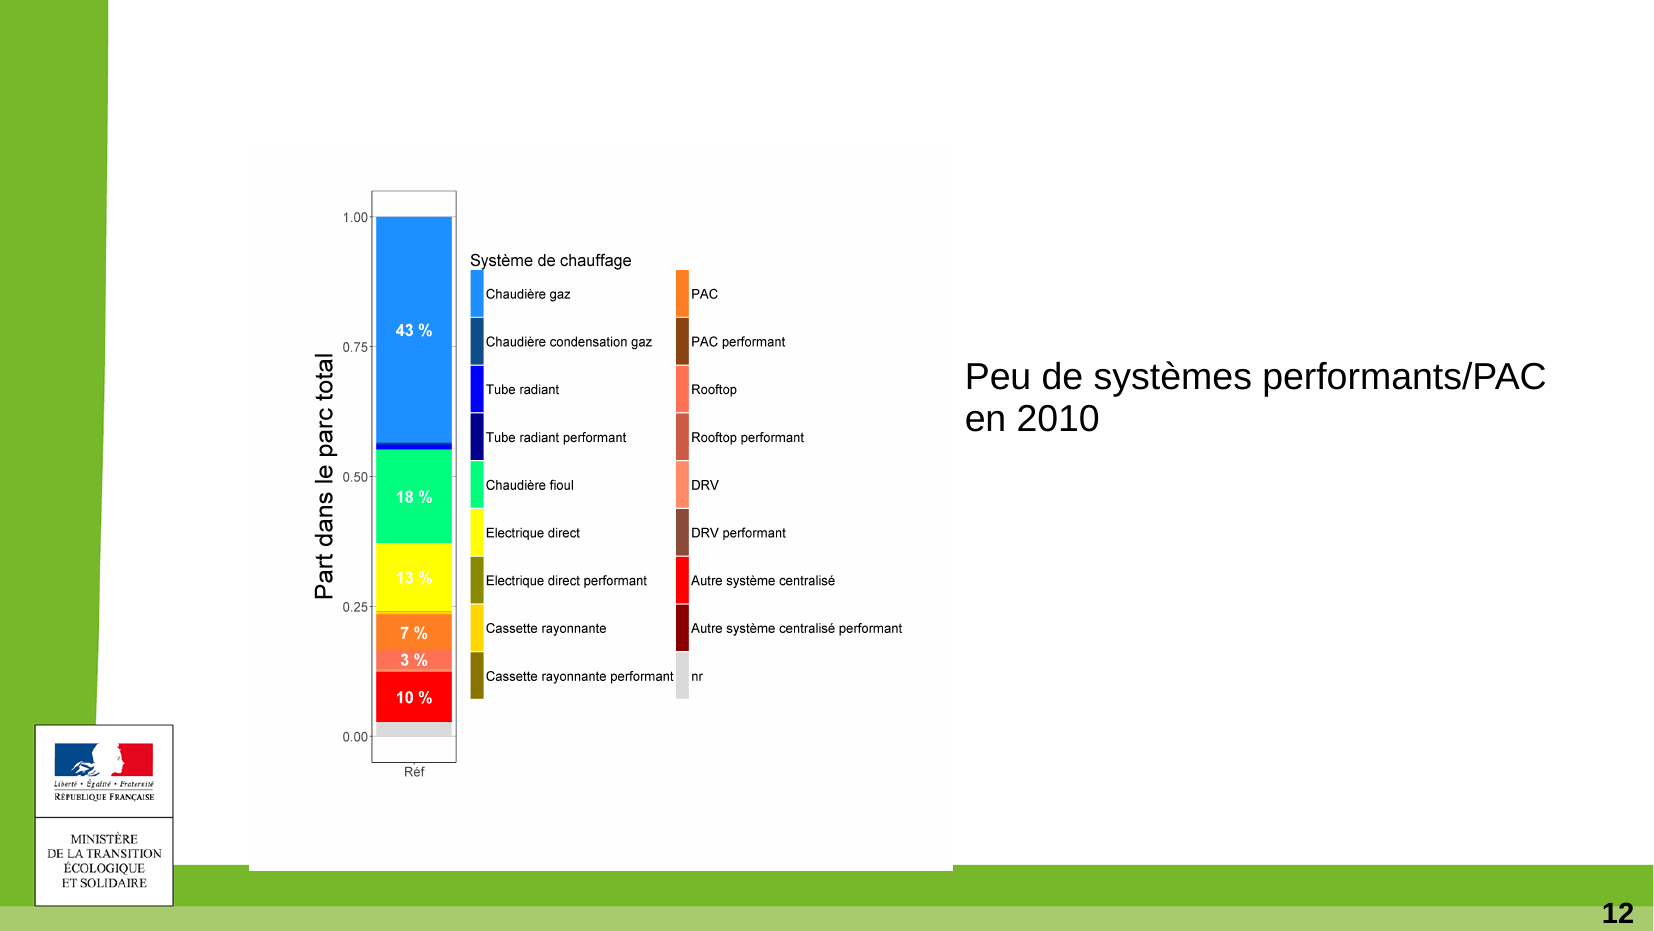

#
Peu de systèmes performants/PAC en 2010